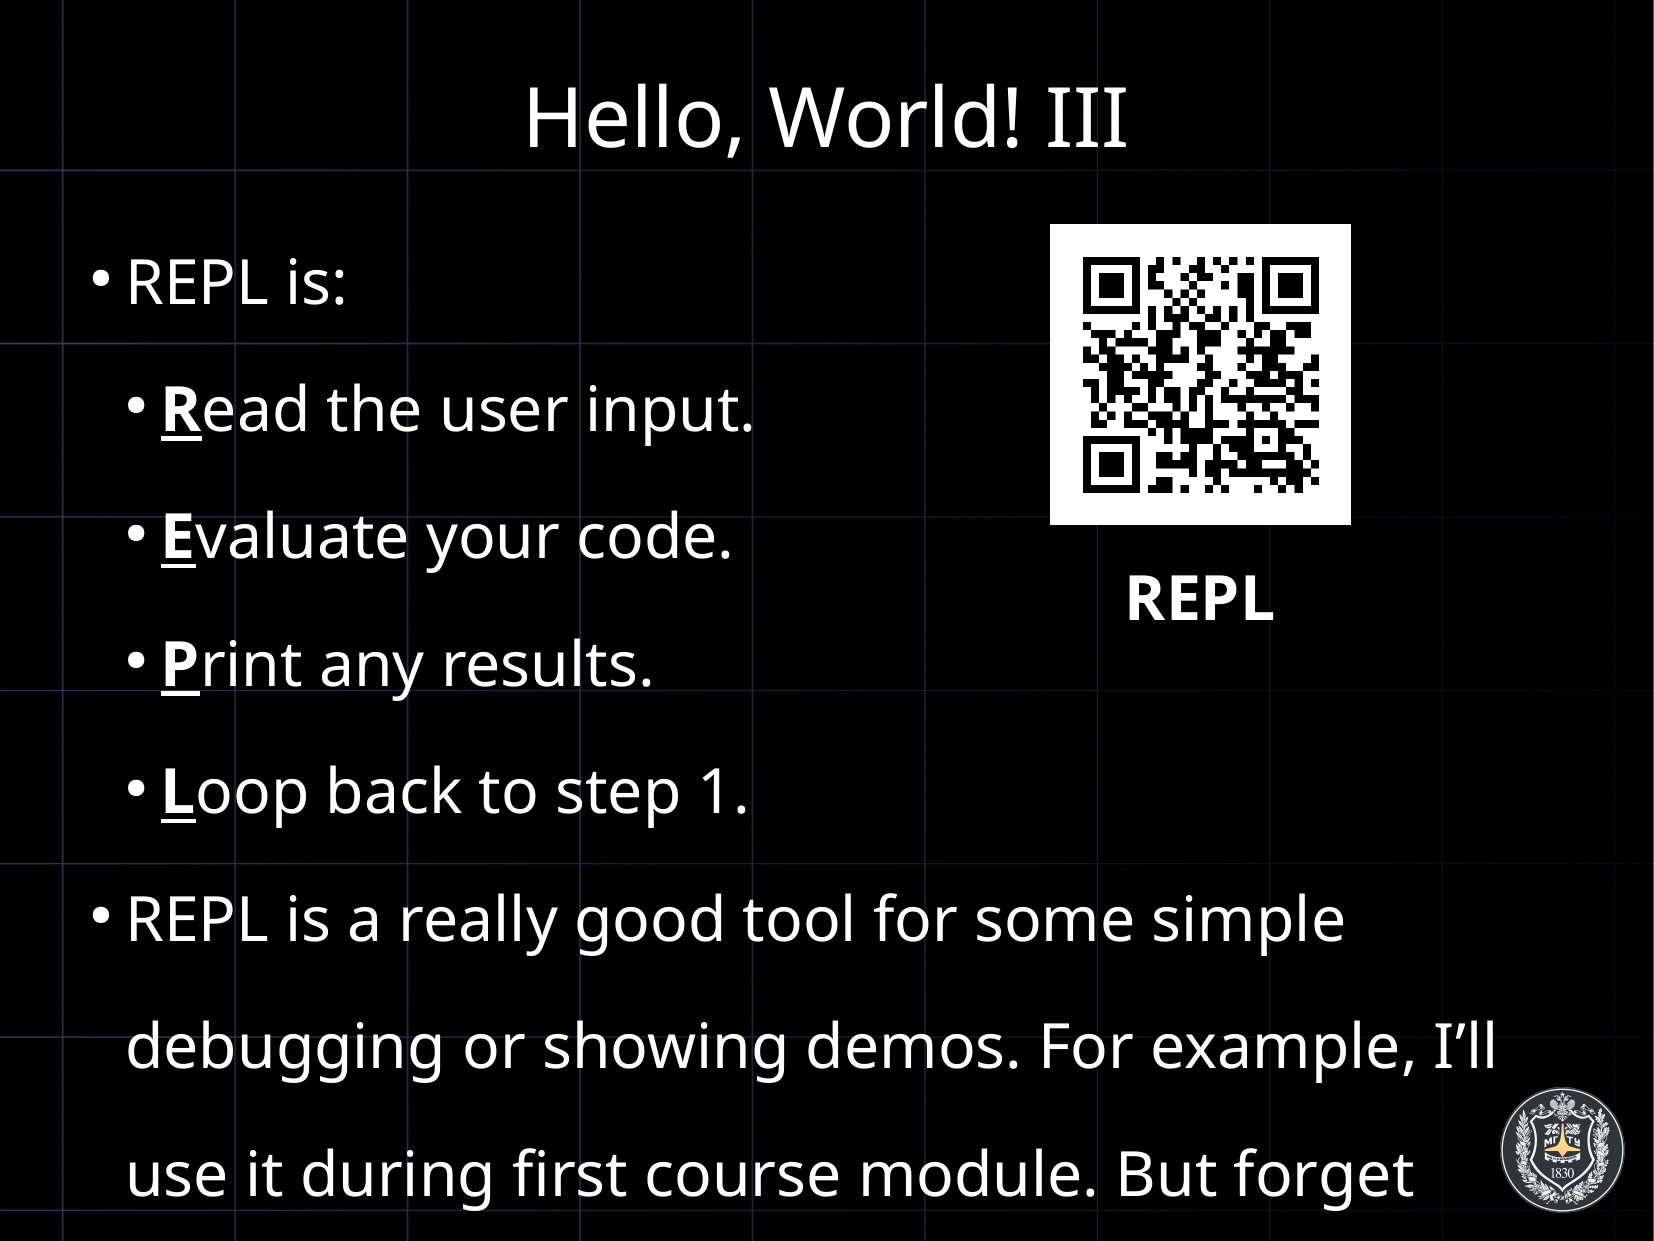

# Hello, World! III
REPL is:
Read the user input.
Evaluate your code.
Print any results.
Loop back to step 1.
REPL is a really good tool for some simple debugging or showing demos. For example, I’ll use it during first course module. But forget about it if you want to write a complex Python program.
REPL will output to terminal everything you type, but program will not.
REPL